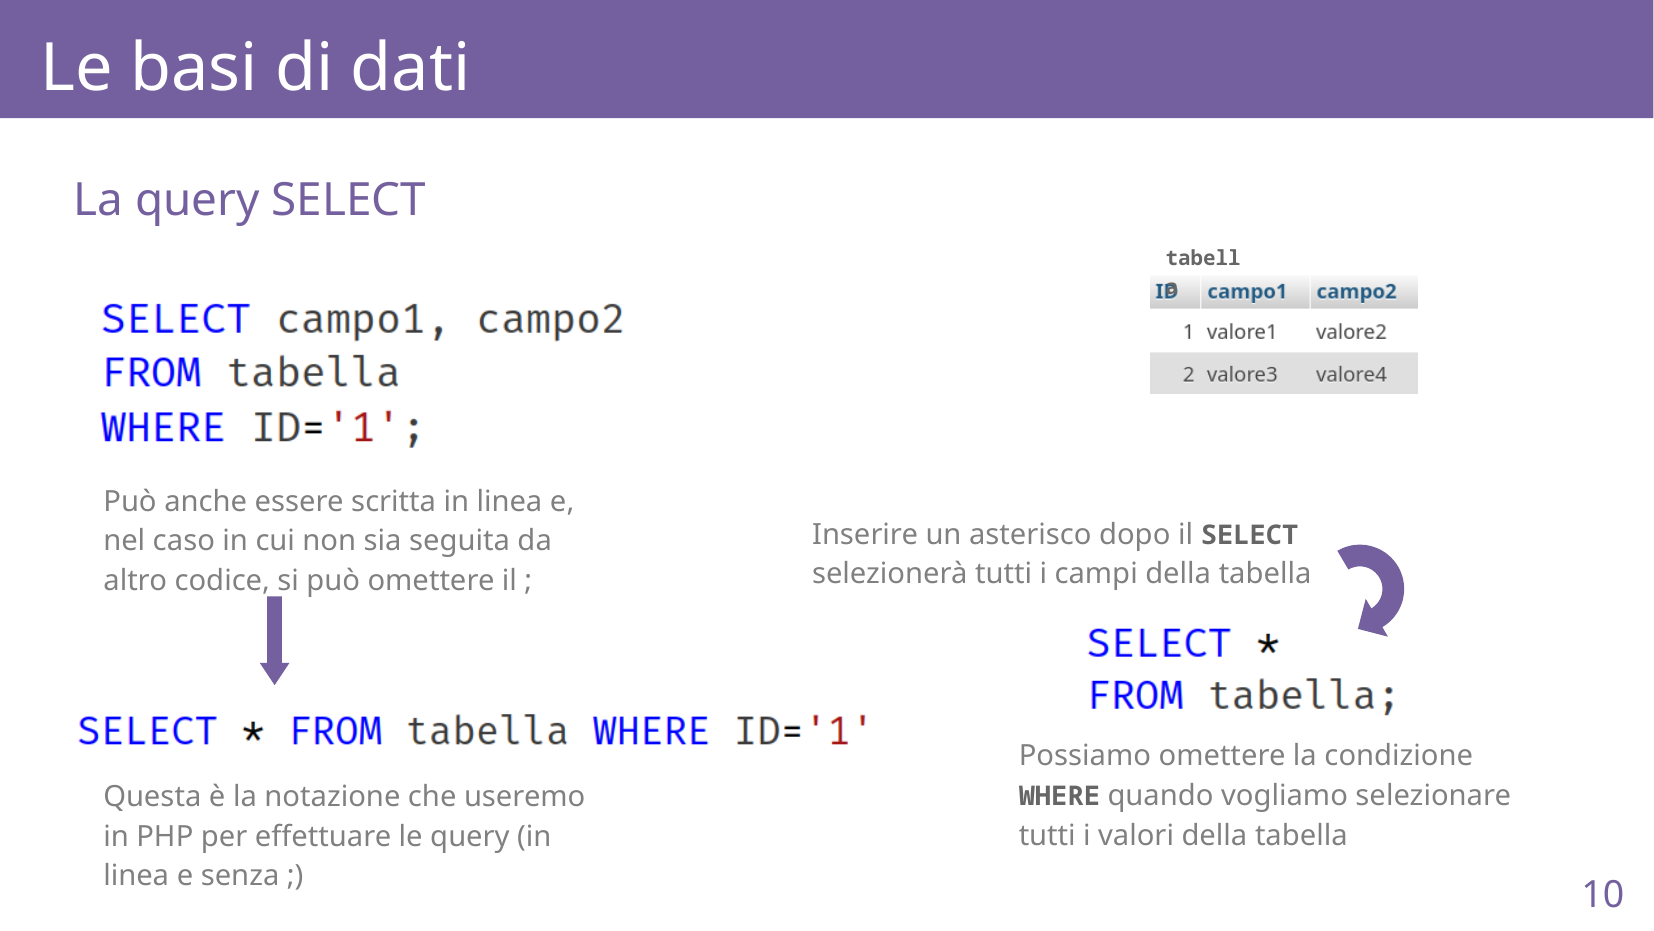

Le basi di dati
La query SELECT
tabella
Può anche essere scritta in linea e, nel caso in cui non sia seguita da altro codice, si può omettere il ;
Inserire un asterisco dopo il SELECT selezionerà tutti i campi della tabella
Possiamo omettere la condizione WHERE quando vogliamo selezionare tutti i valori della tabella
Questa è la notazione che useremo in PHP per effettuare le query (in linea e senza ;)